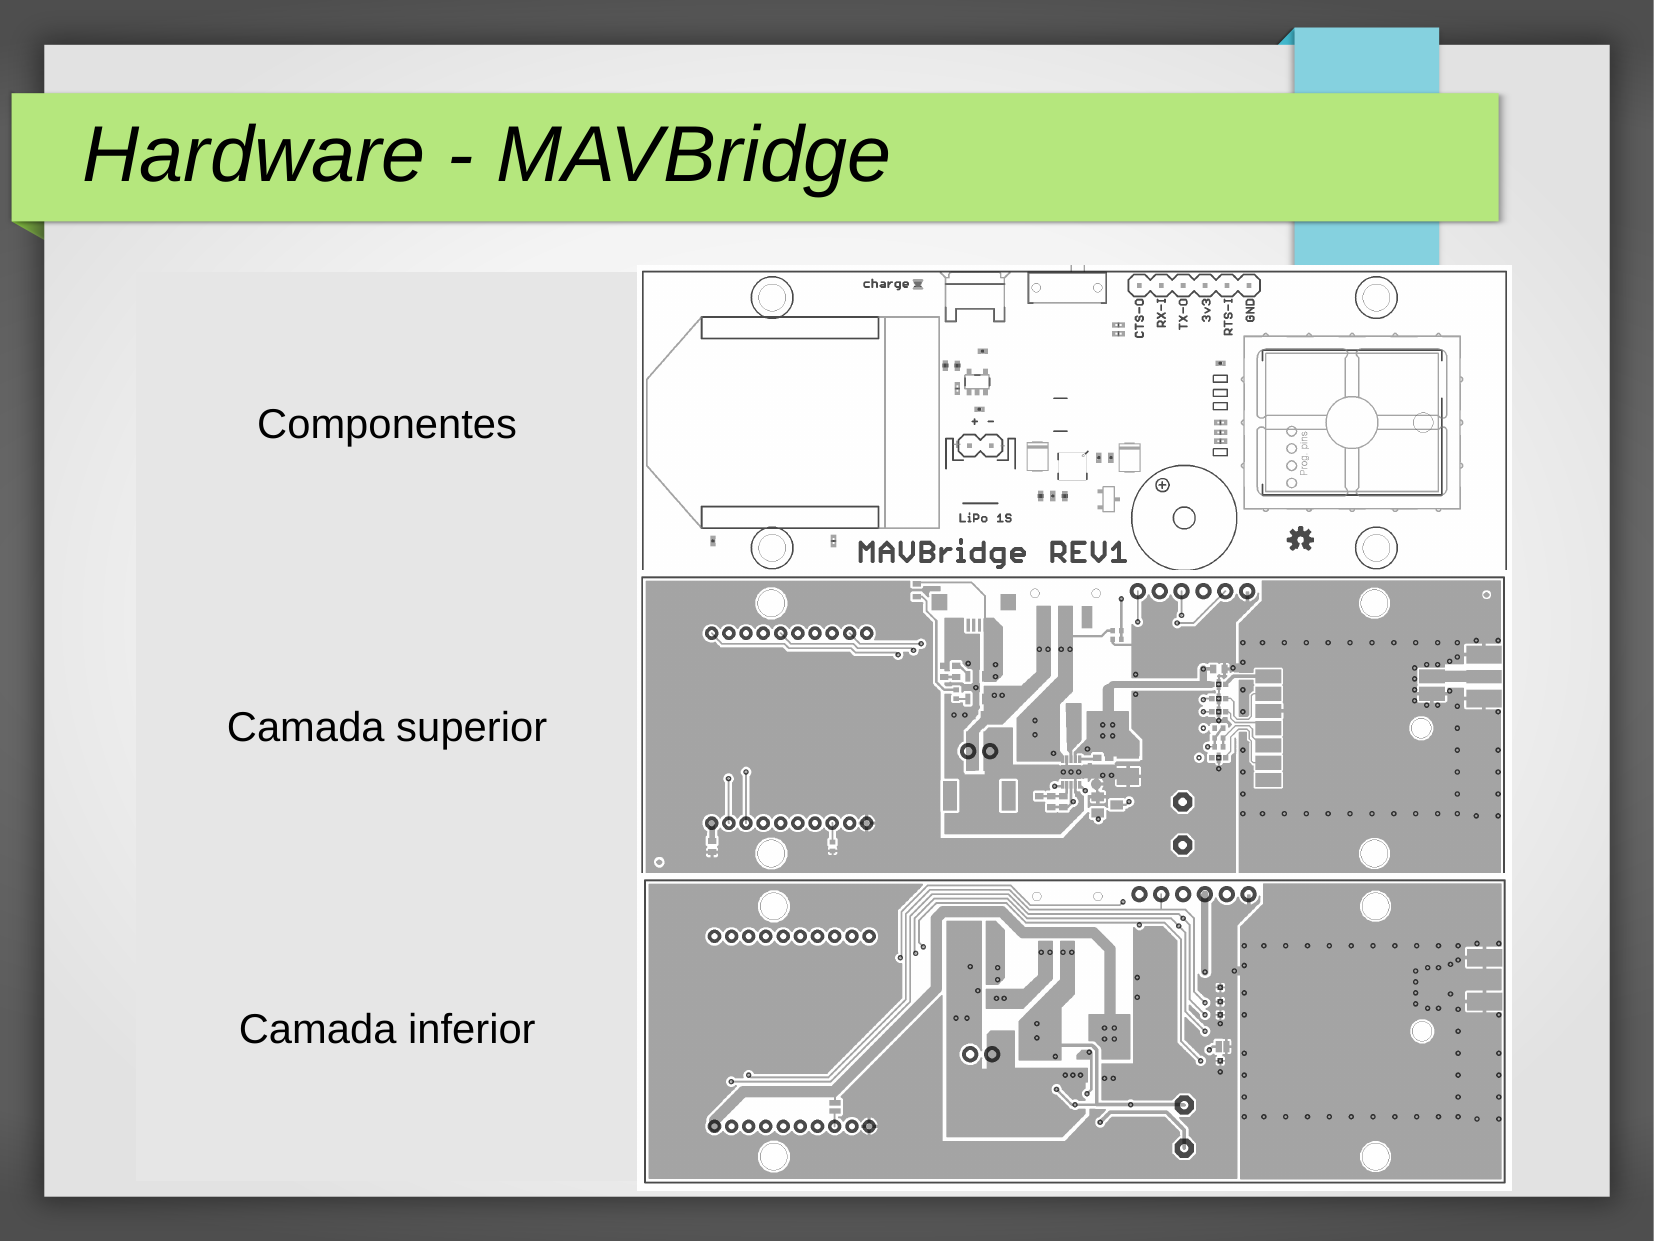

# Hardware - MAVBridge
| Componentes |
| --- |
| Camada superior |
| Camada inferior |